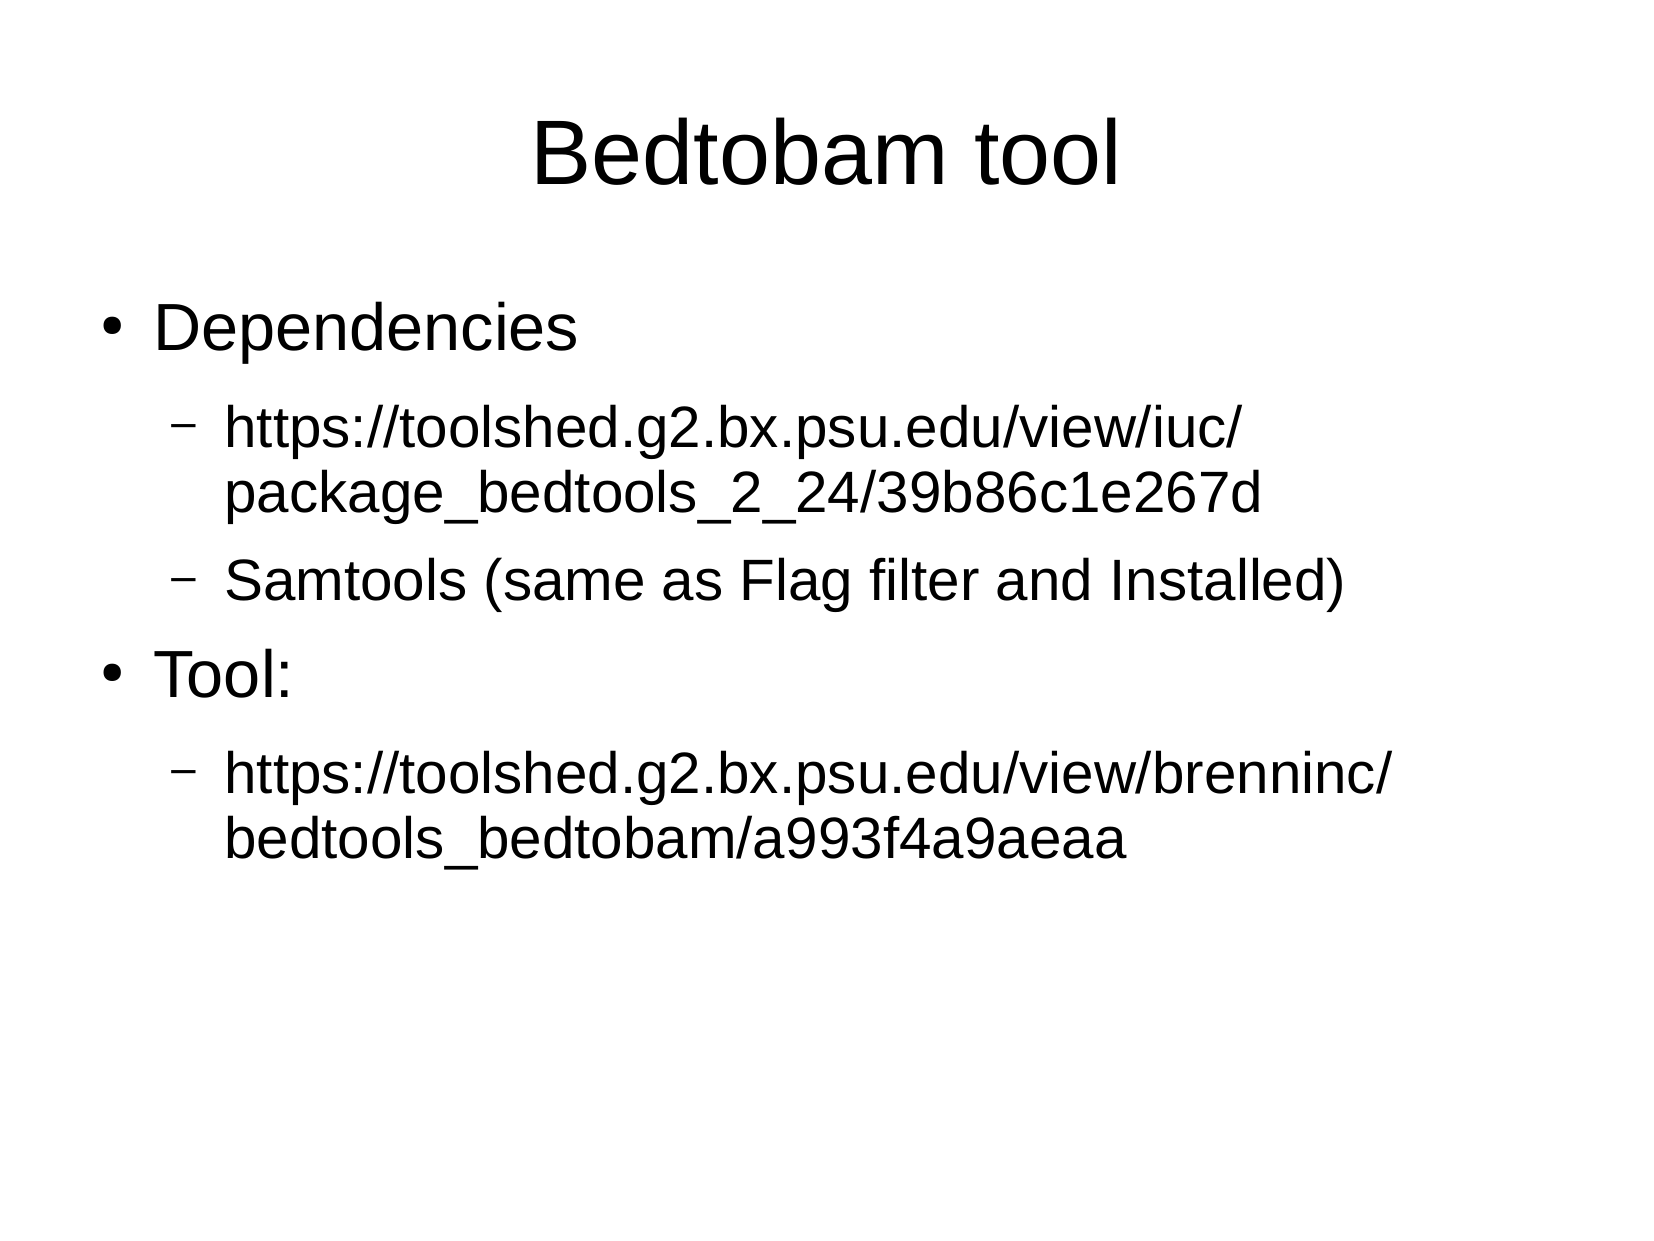

# Bedtobam tool
Dependencies
https://toolshed.g2.bx.psu.edu/view/iuc/package_bedtools_2_24/39b86c1e267d
Samtools (same as Flag filter and Installed)
Tool:
https://toolshed.g2.bx.psu.edu/view/brenninc/bedtools_bedtobam/a993f4a9aeaa